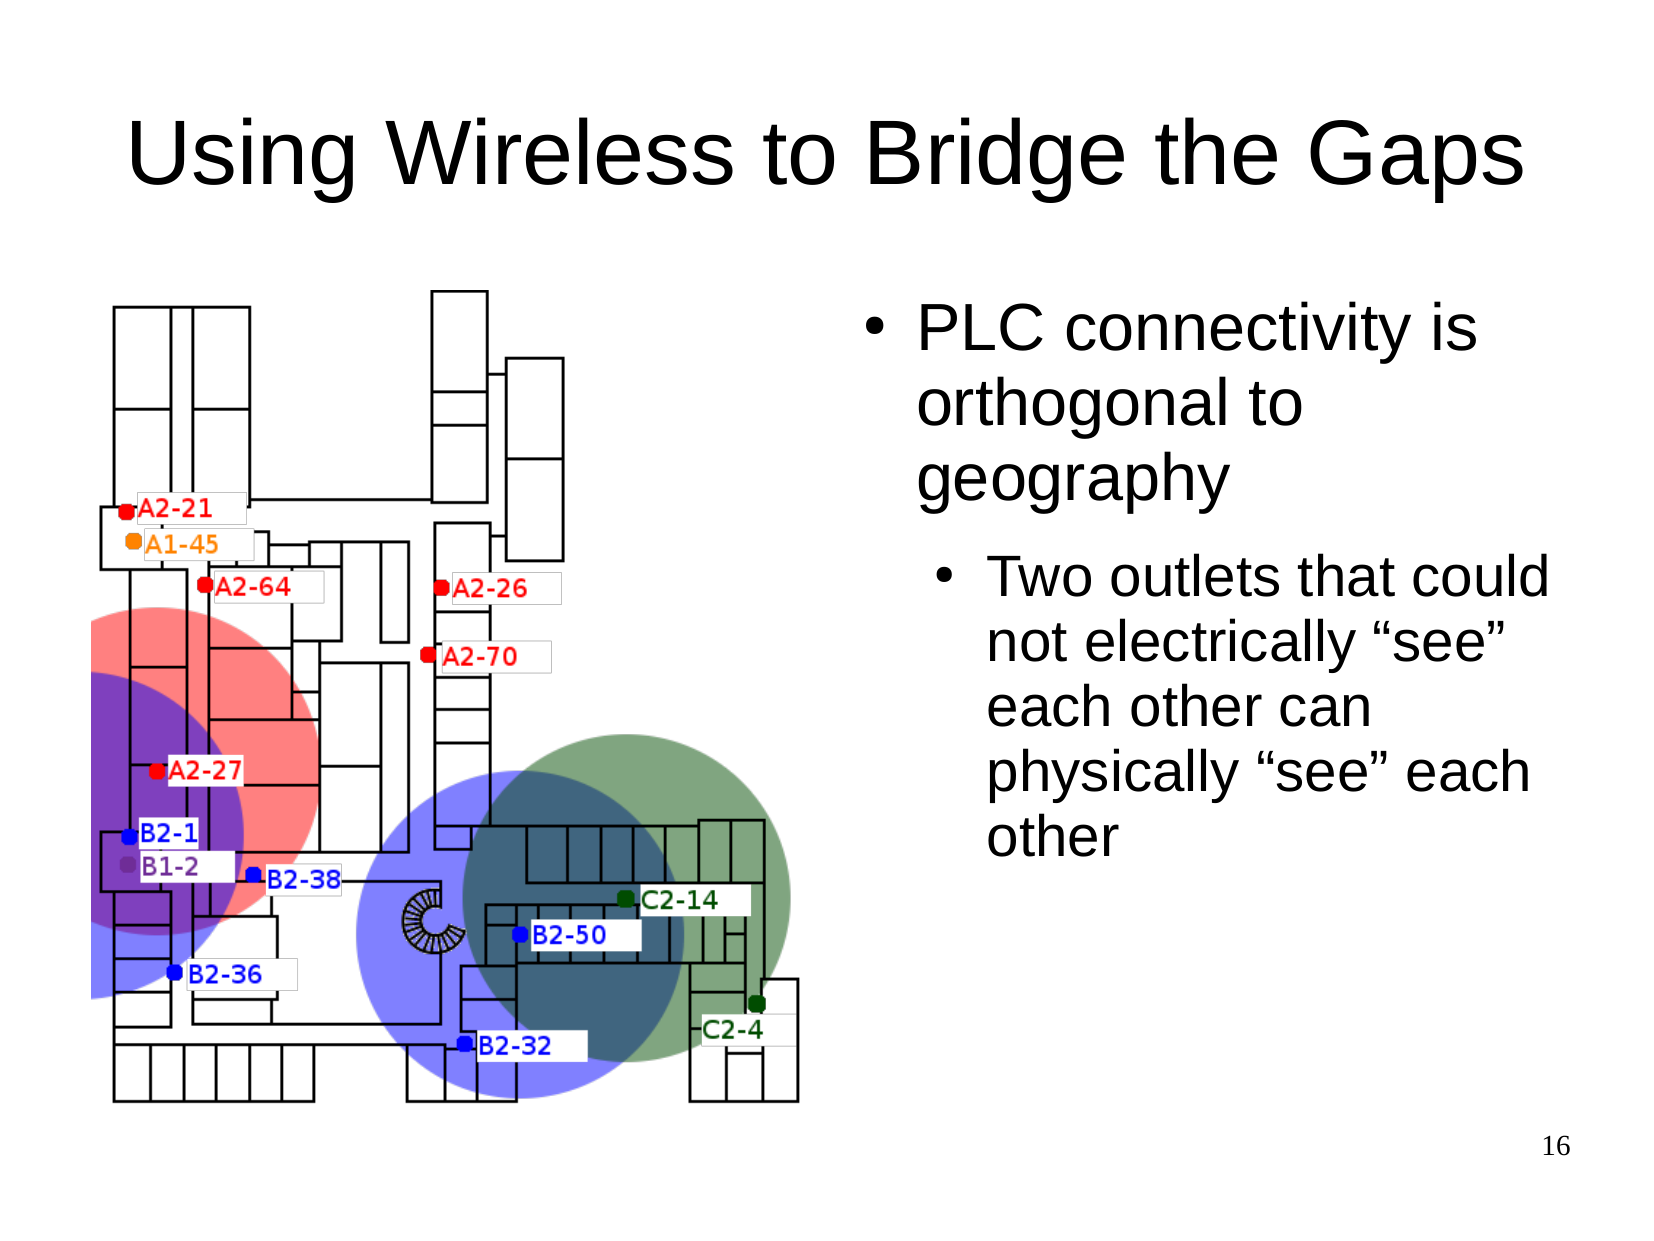

# Using Wireless to Bridge the Gaps
PLC connectivity is orthogonal to geography
Two outlets that could not electrically “see” each other can physically “see” each other
16